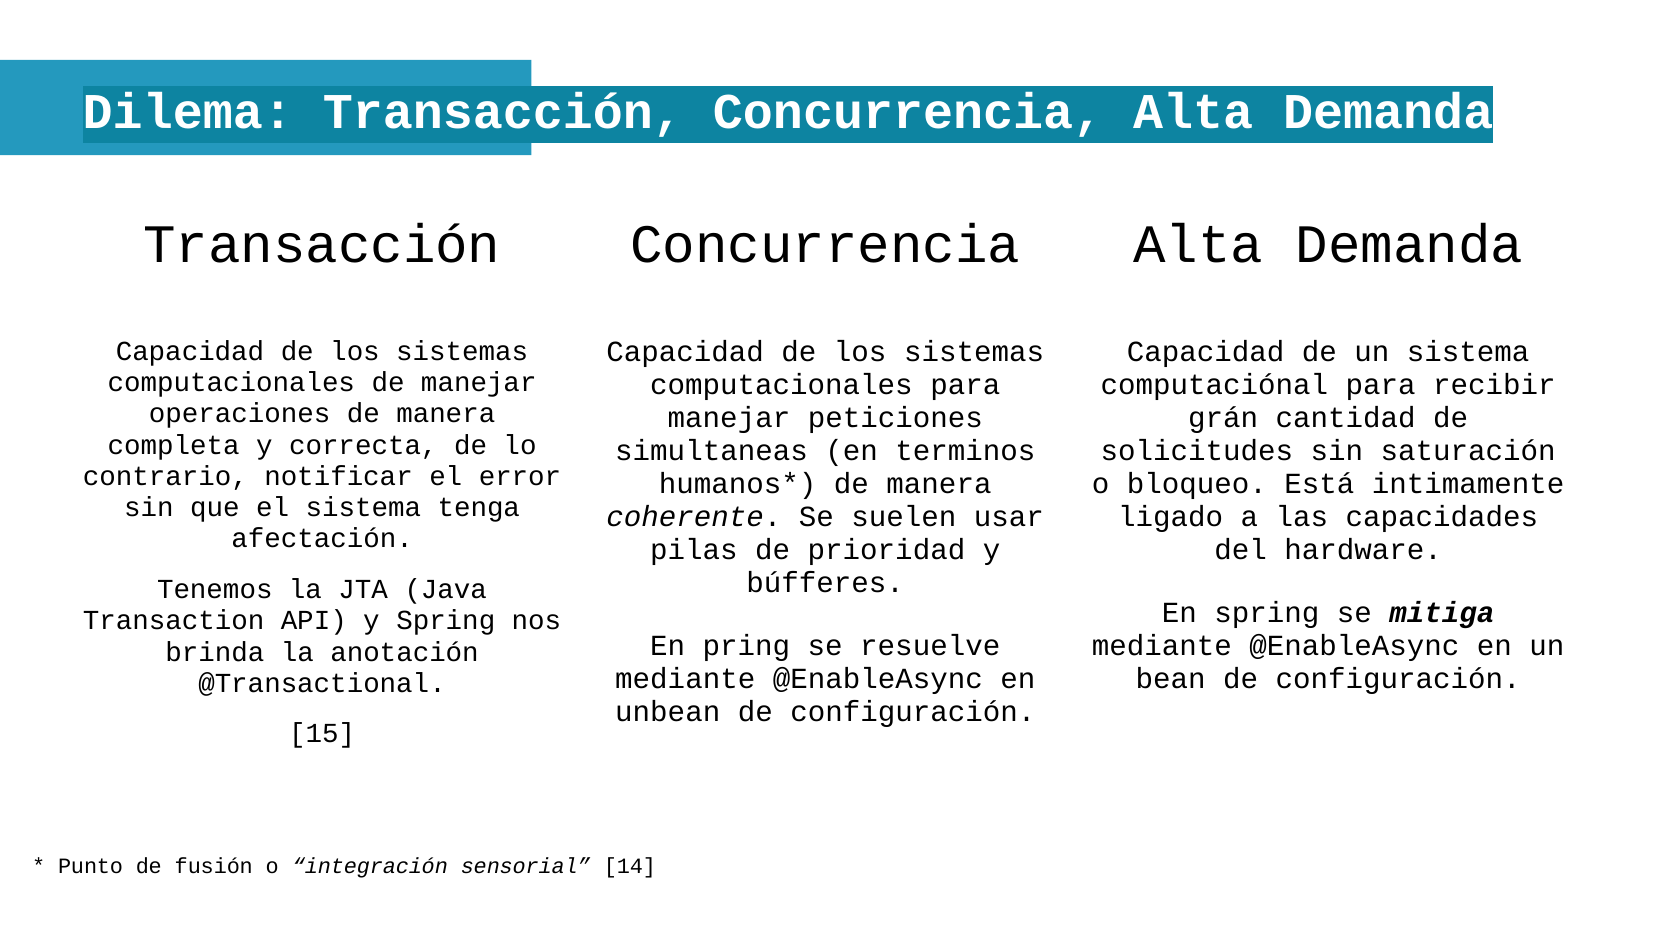

# Dilema: Transacción, Concurrencia, Alta Demanda
Transacción
Concurrencia
Alta Demanda
Capacidad de los sistemas computacionales de manejar operaciones de manera completa y correcta, de lo contrario, notificar el error sin que el sistema tenga afectación.
Tenemos la JTA (Java Transaction API) y Spring nos brinda la anotación @Transactional.
[15]
Capacidad de los sistemas computacionales para manejar peticiones simultaneas (en terminos humanos*) de manera coherente. Se suelen usar pilas de prioridad y búfferes.
En pring se resuelve mediante @EnableAsync en unbean de configuración.
Capacidad de un sistema computaciónal para recibir grán cantidad de solicitudes sin saturación o bloqueo. Está intimamente ligado a las capacidades del hardware.
En spring se mitiga mediante @EnableAsync en un bean de configuración.
* Punto de fusión o “integración sensorial” [14]